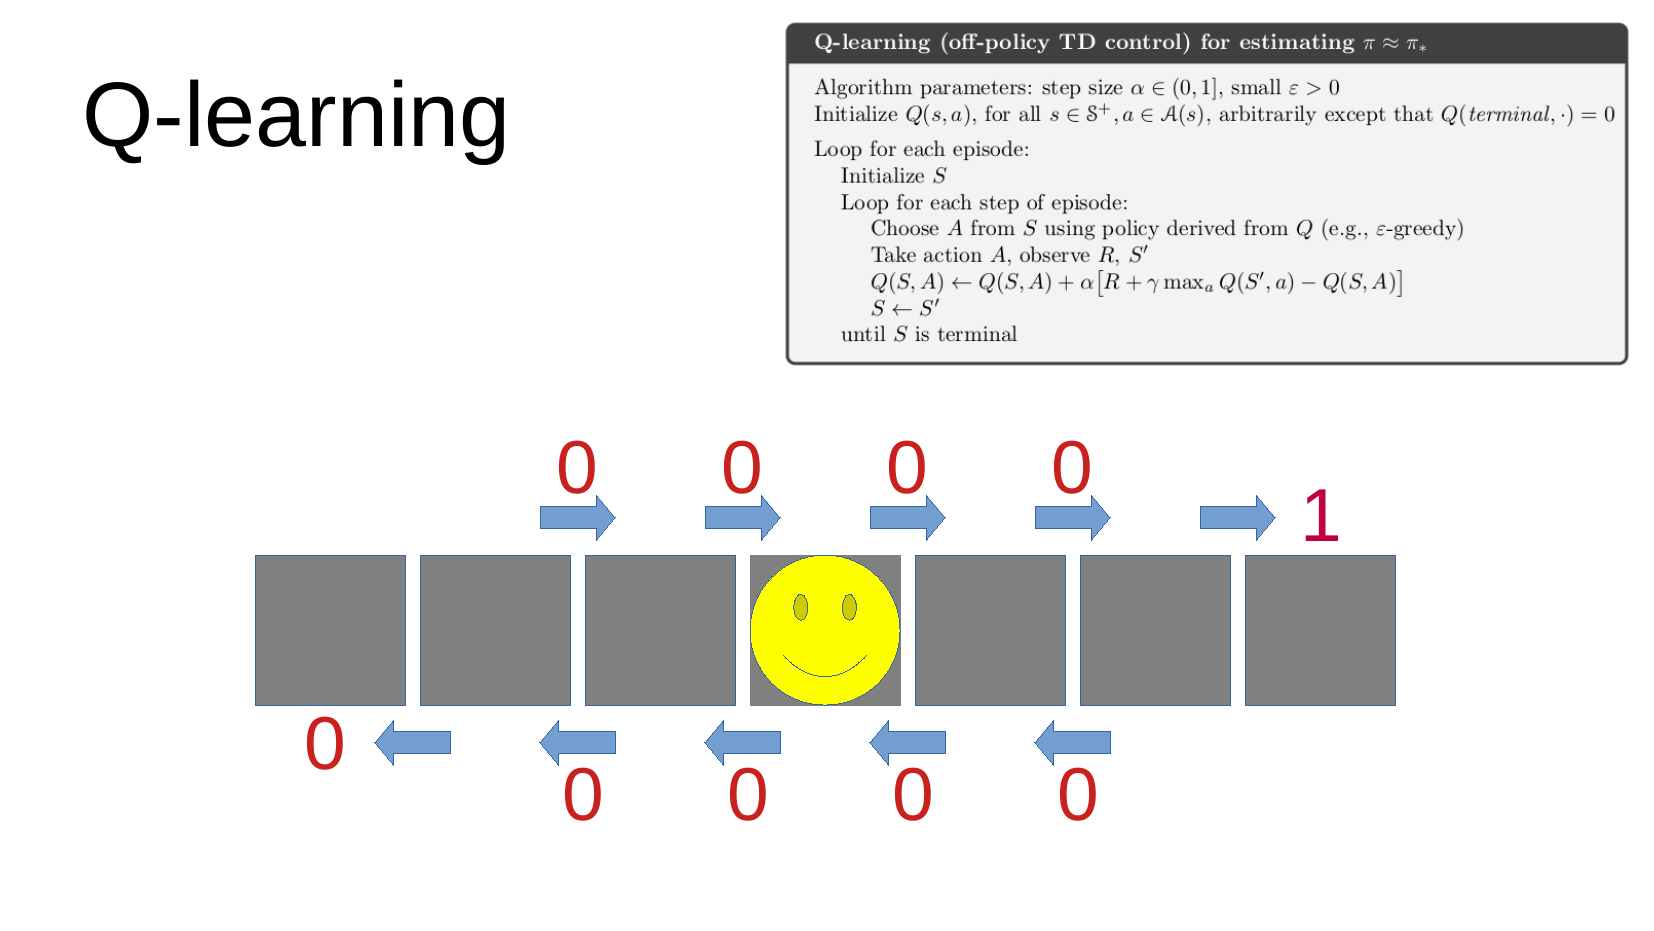

# Q-learning
0
0
0
0
1
0
0
0
0
0